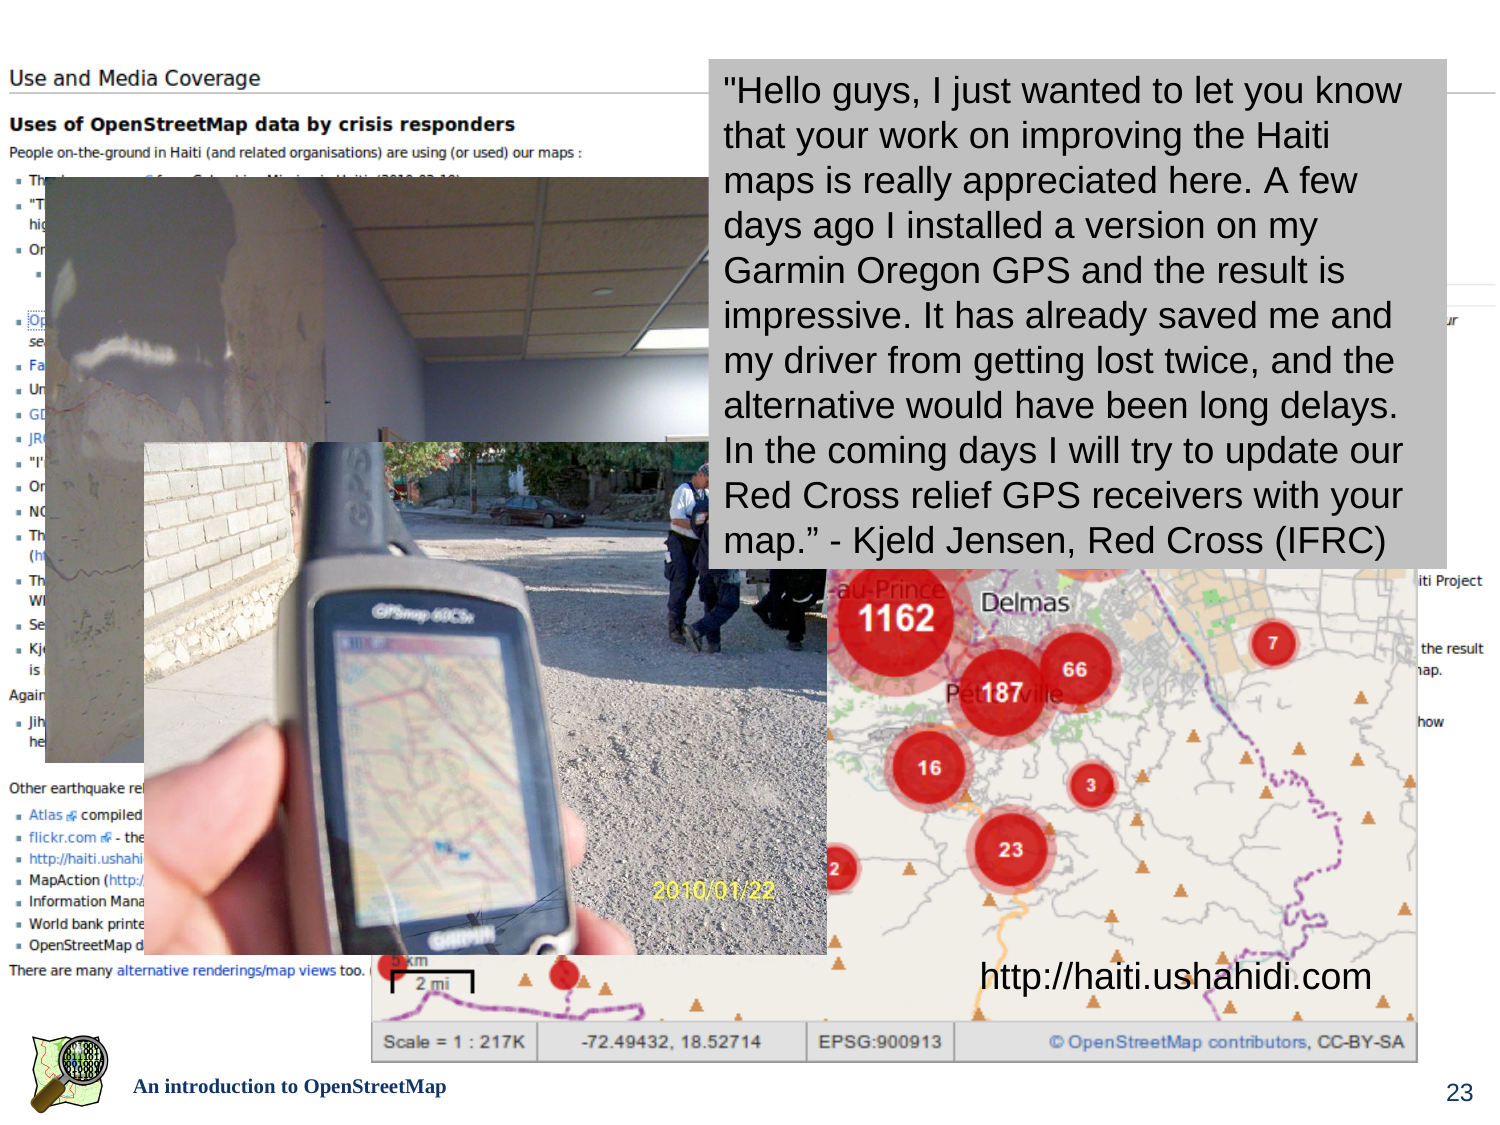

"Hello guys, I just wanted to let you know that your work on improving the Haiti maps is really appreciated here. A few days ago I installed a version on my Garmin Oregon GPS and the result is impressive. It has already saved me and my driver from getting lost twice, and the alternative would have been long delays. In the coming days I will try to update our Red Cross relief GPS receivers with your map.” - Kjeld Jensen, Red Cross (IFRC)
World Bank Situation Room
http://haiti.ushahidi.com